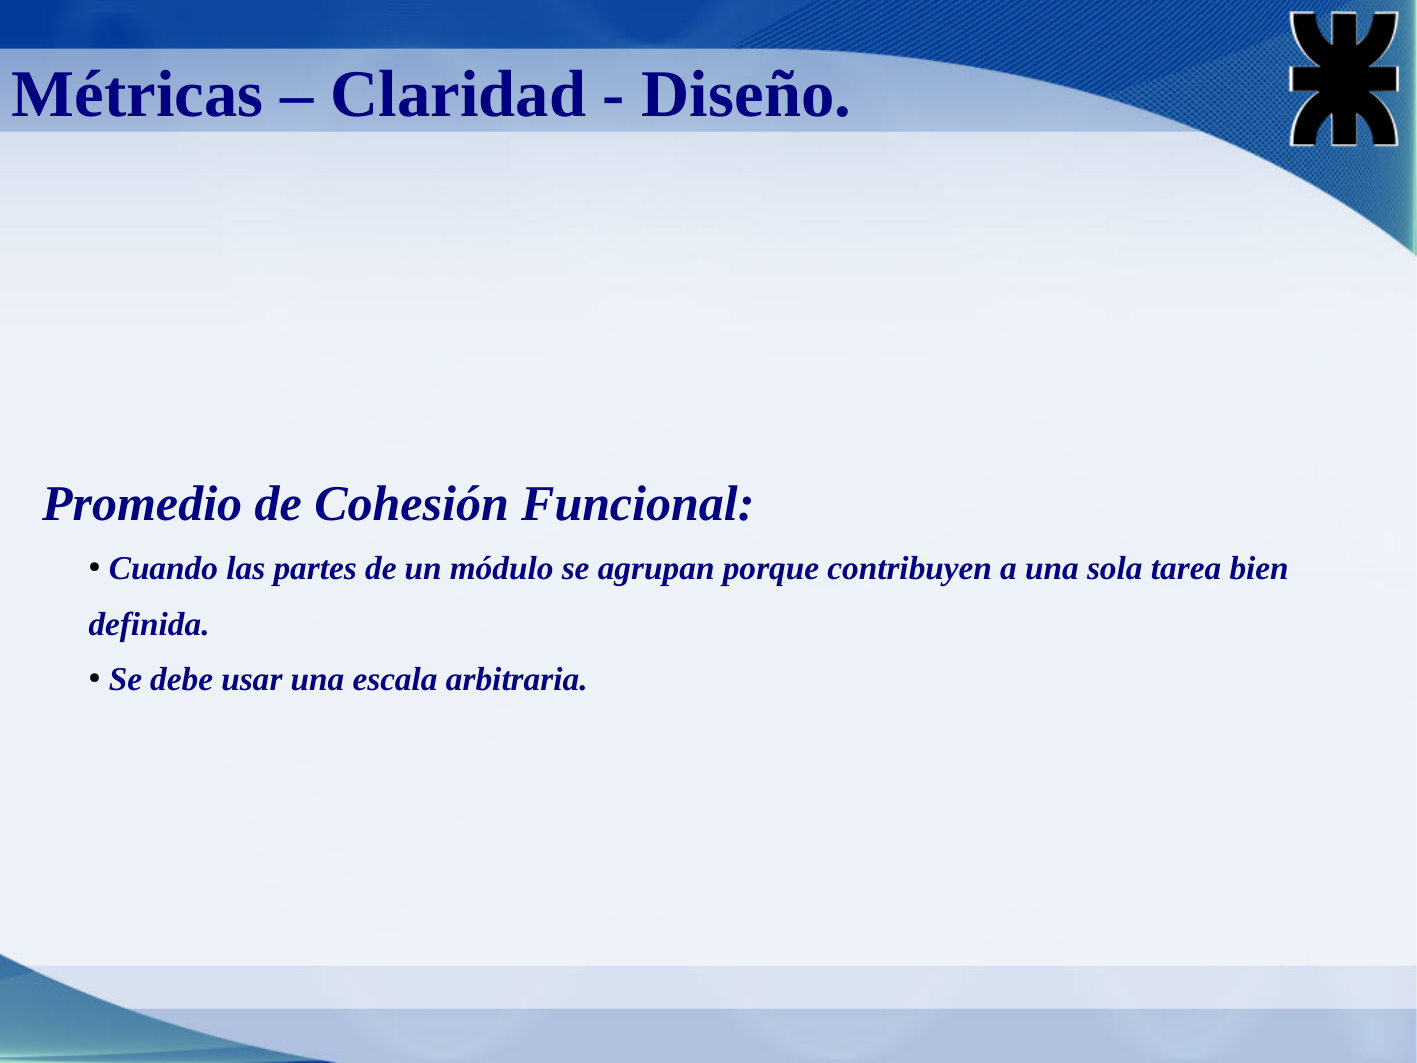

# Métricas – Claridad - Diseño.
 Promedio de Cohesión Funcional:
 Cuando las partes de un módulo se agrupan porque contribuyen a una sola tarea bien definida.
 Se debe usar una escala arbitraria.